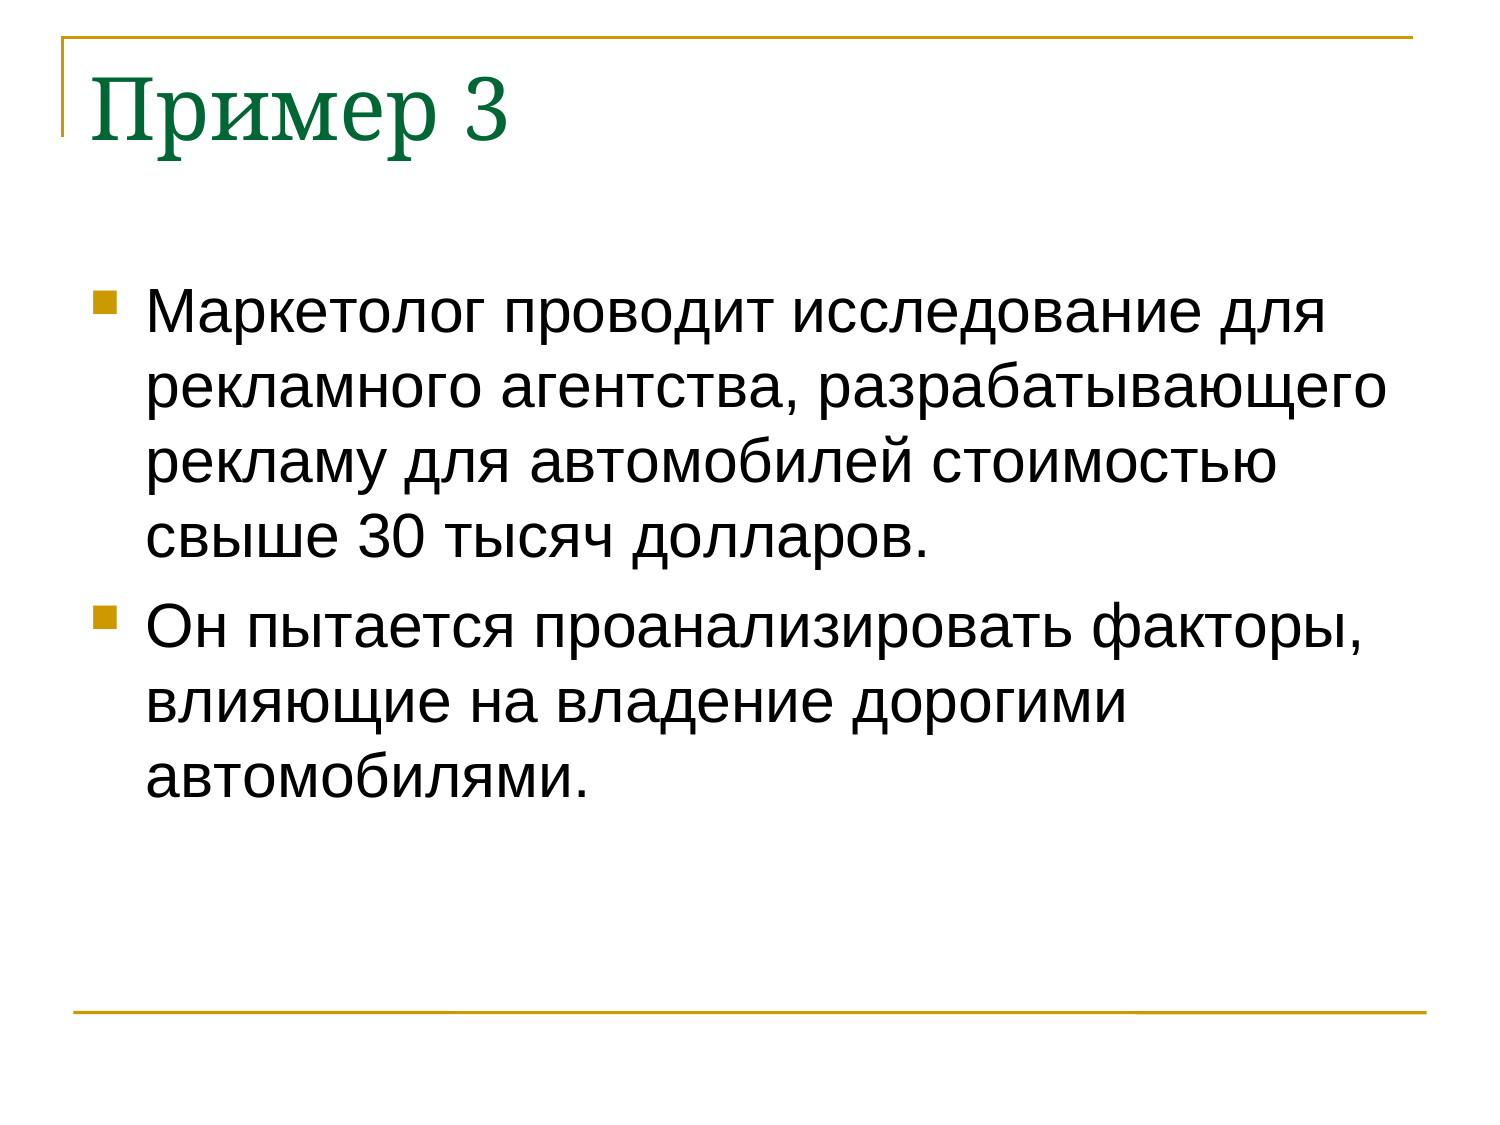

# Пример 3
Маркетолог проводит исследование для рекламного агентства, разрабатывающего рекламу для автомобилей стоимостью свыше 30 тысяч долларов.
Он пытается проанализировать факторы, влияющие на владение дорогими автомобилями.